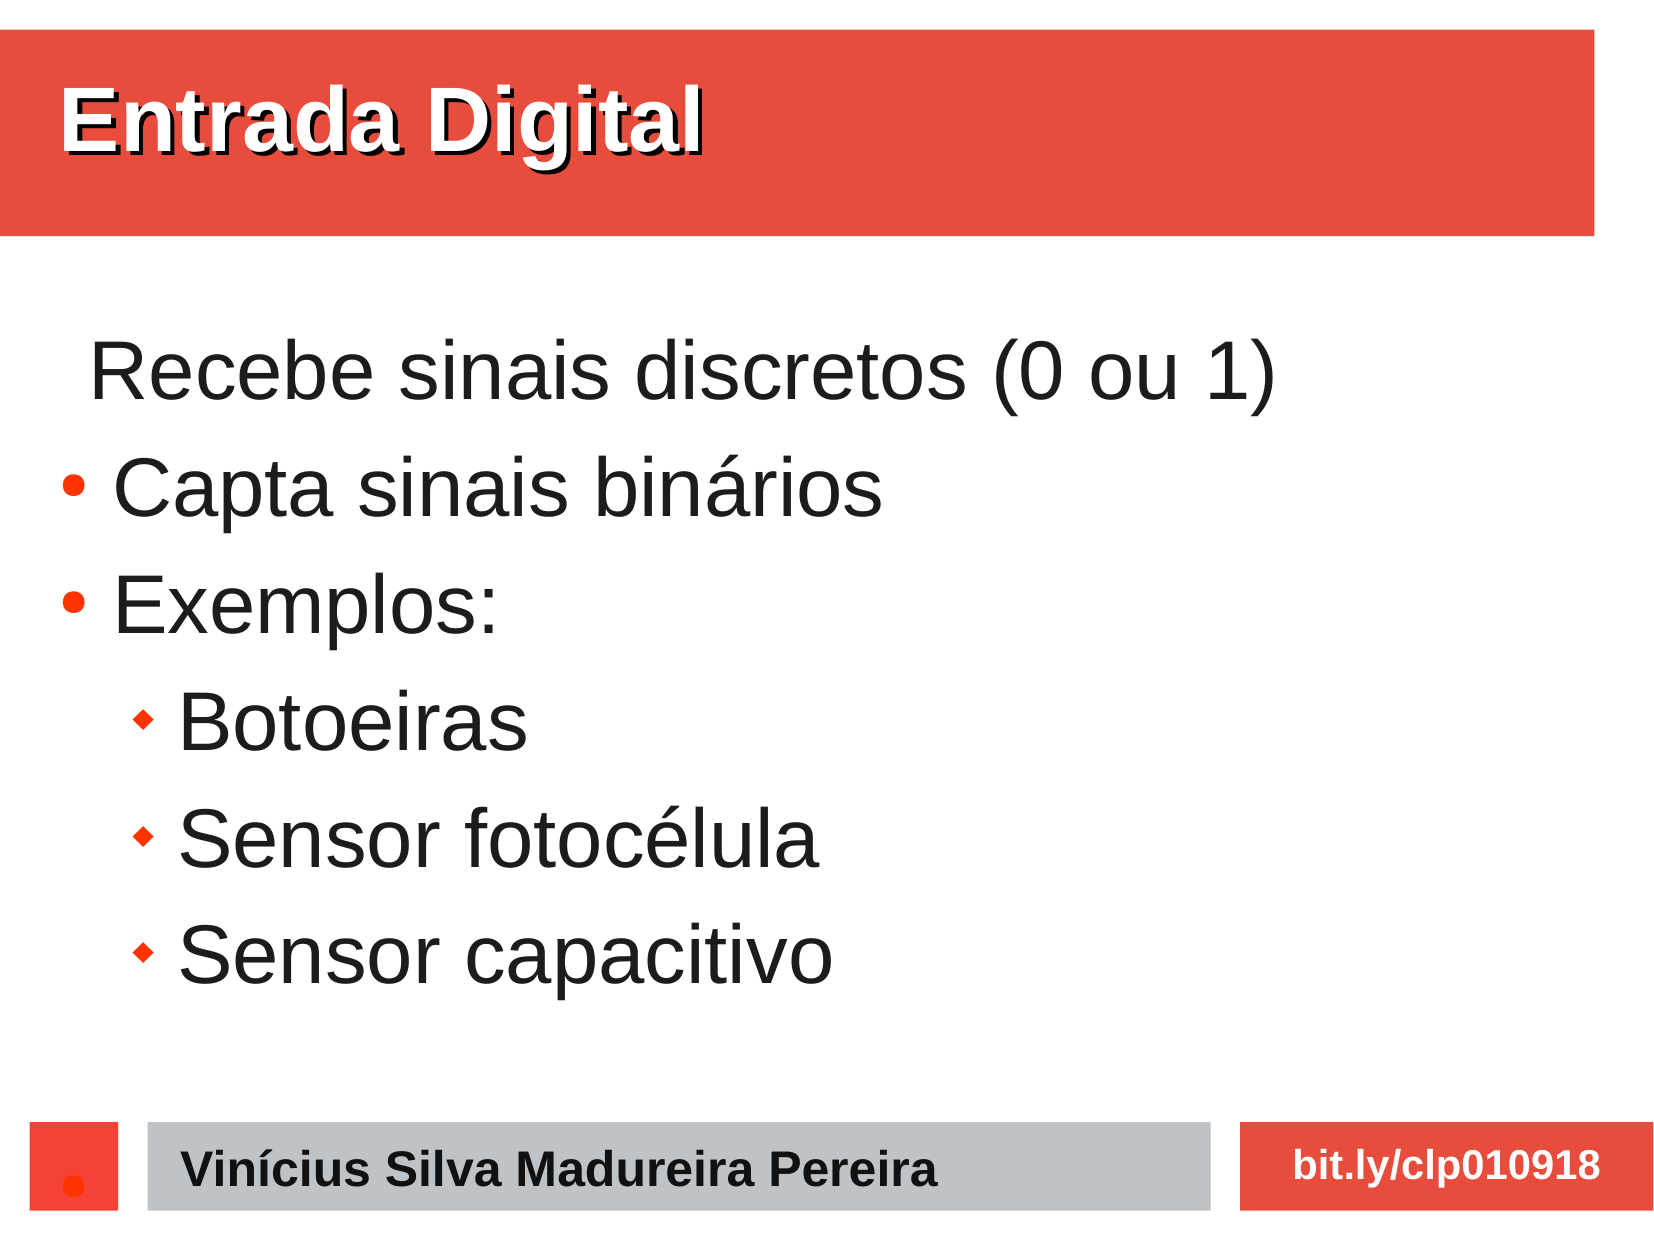

# Entrada Digital
Recebe sinais discretos (0 ou 1)
 Capta sinais binários
 Exemplos:
 Botoeiras
 Sensor fotocélula
 Sensor capacitivo
Vinícius Silva Madureira Pereira
bit.ly/clp010918